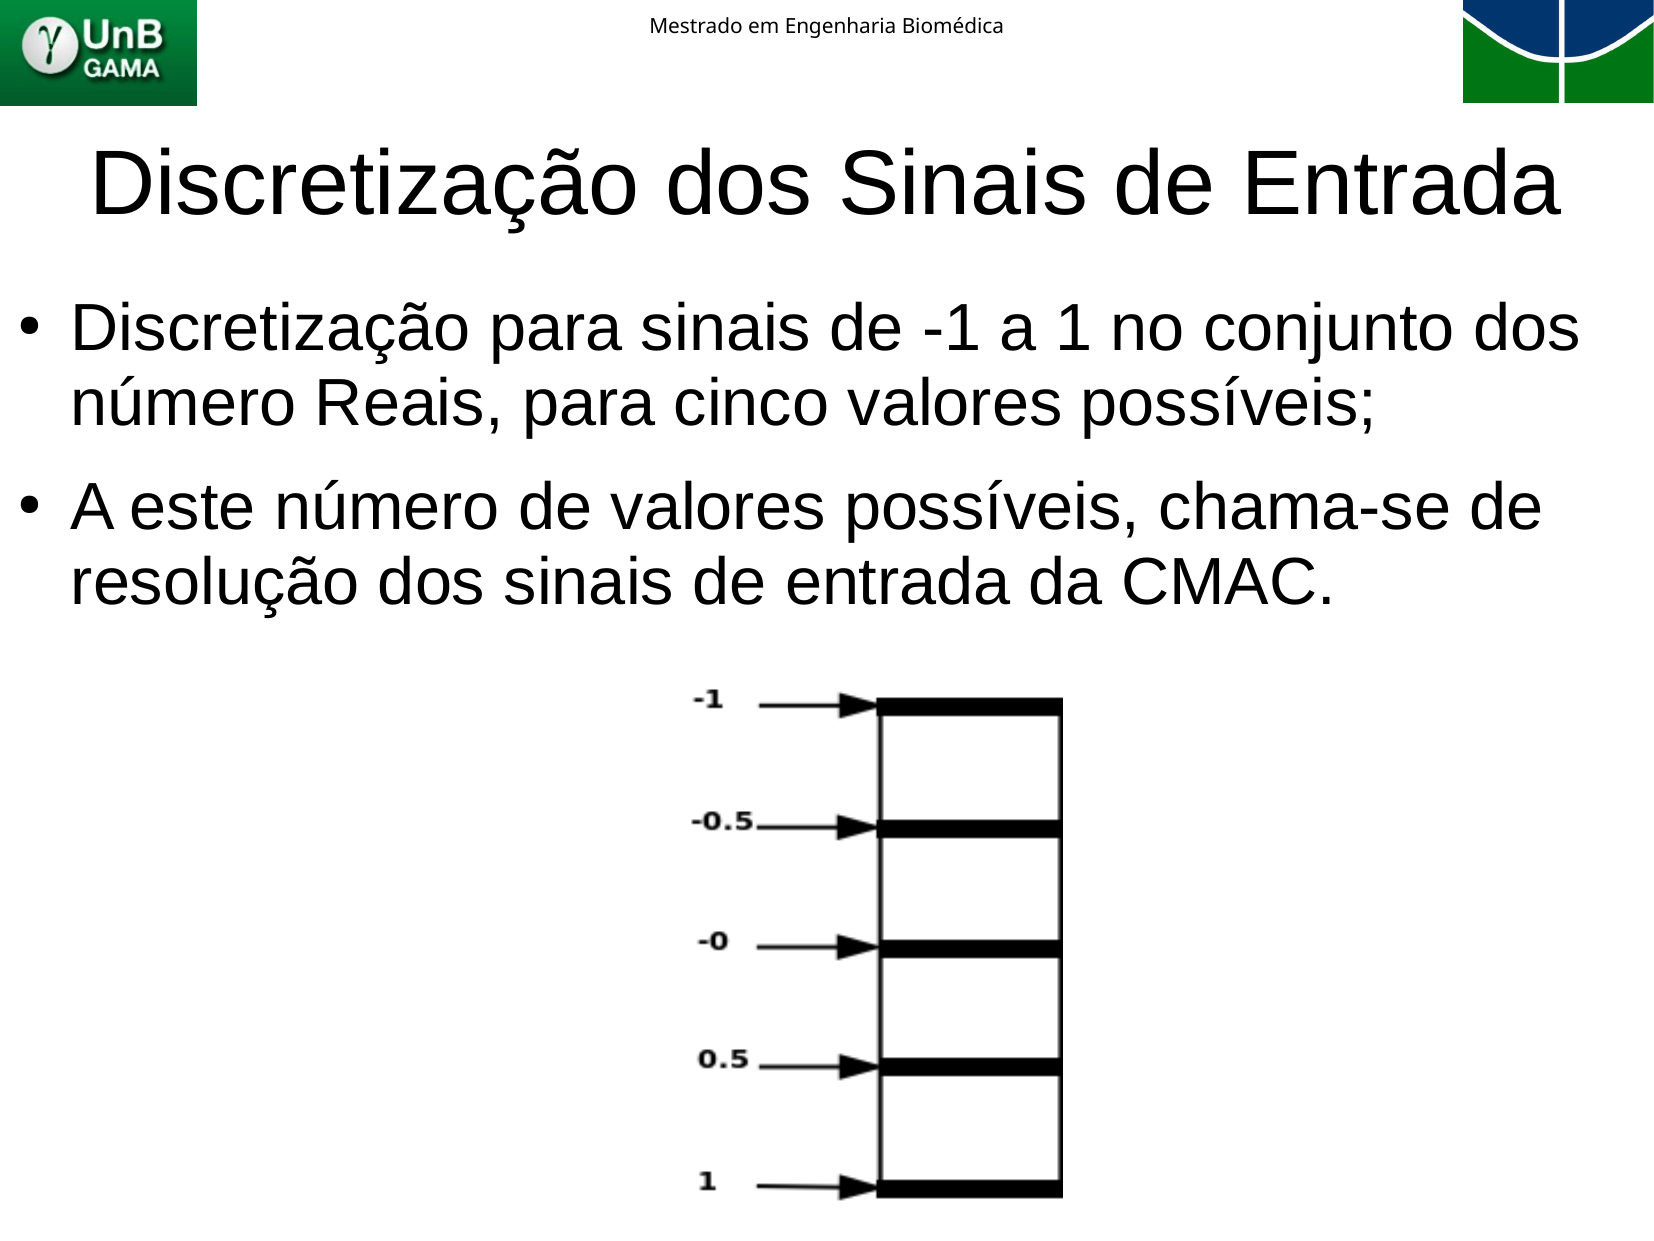

# Discretização dos Sinais de Entrada
Discretização para sinais de -1 a 1 no conjunto dos número Reais, para cinco valores possíveis;
A este número de valores possíveis, chama-se de resolução dos sinais de entrada da CMAC.